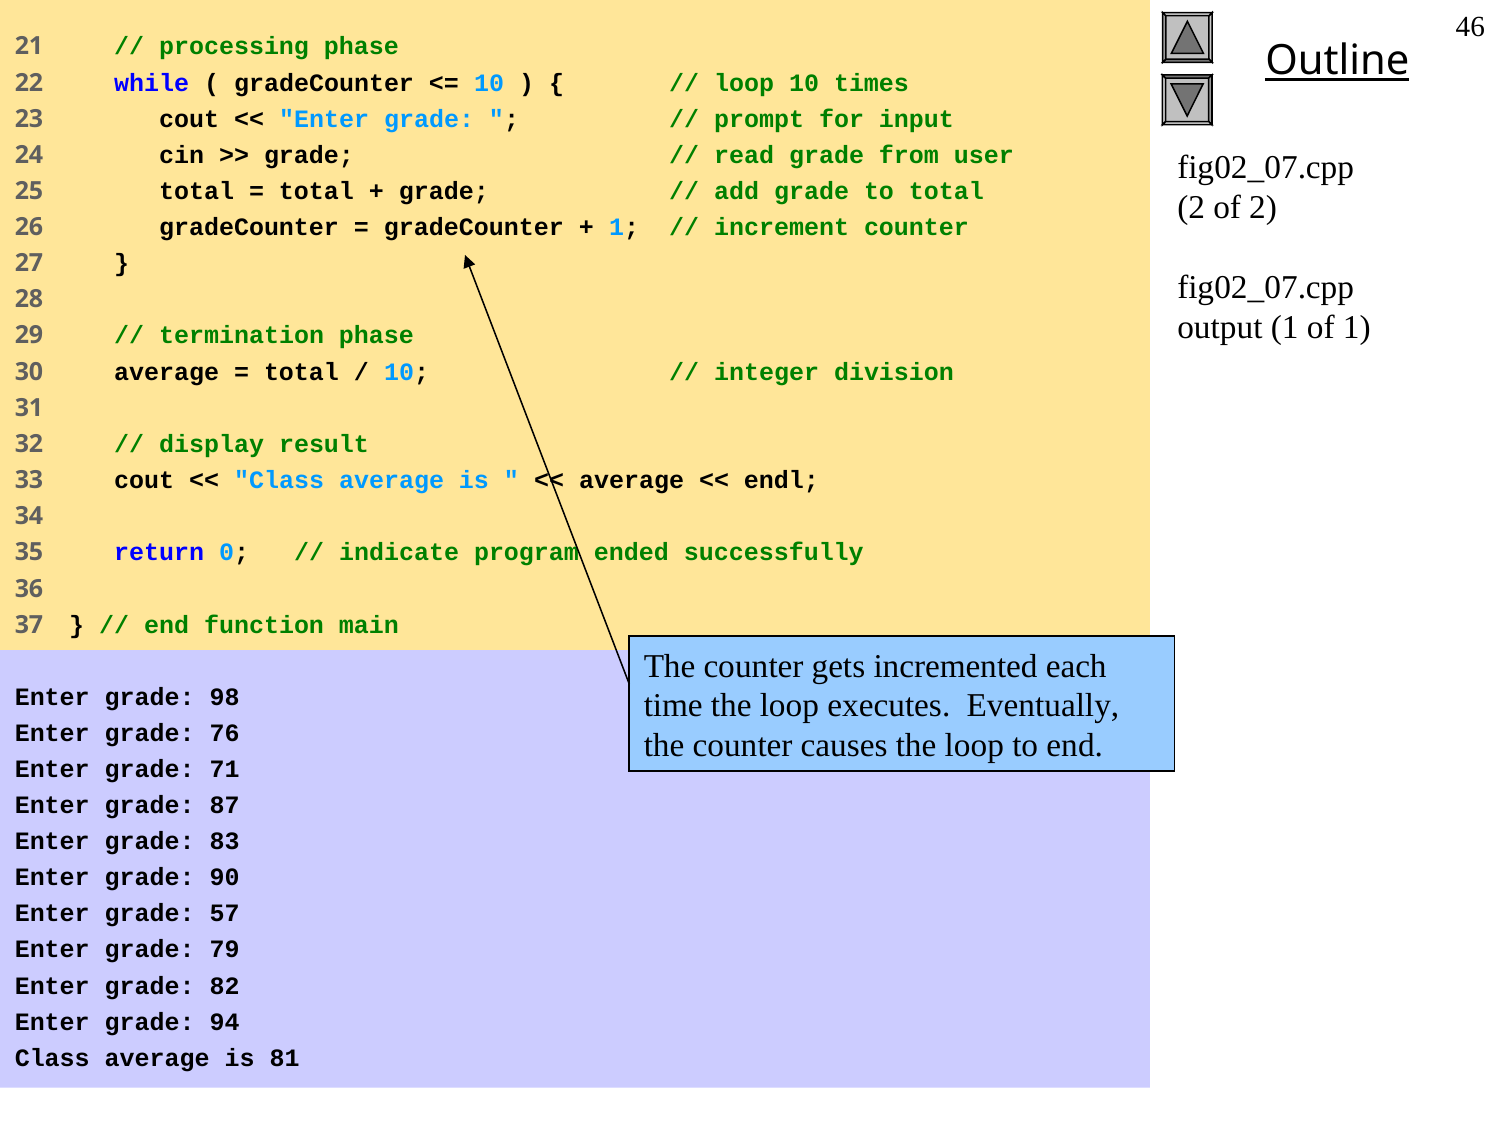

46
21 // processing phase
22 while ( gradeCounter <= 10 ) { // loop 10 times
23 cout << "Enter grade: "; // prompt for input
24 cin >> grade; // read grade from user
25 total = total + grade; // add grade to total
26 gradeCounter = gradeCounter + 1; // increment counter
27 }
28
29 // termination phase
30 average = total / 10; // integer division
31
32 // display result
33 cout << "Class average is " << average << endl;
34
35 return 0; // indicate program ended successfully
36
37 } // end function main
# fig02_07.cpp (2 of 2) fig02_07.cpp output (1 of 1)
The counter gets incremented each time the loop executes. Eventually, the counter causes the loop to end.
Enter grade: 98
Enter grade: 76
Enter grade: 71
Enter grade: 87
Enter grade: 83
Enter grade: 90
Enter grade: 57
Enter grade: 79
Enter grade: 82
Enter grade: 94
Class average is 81